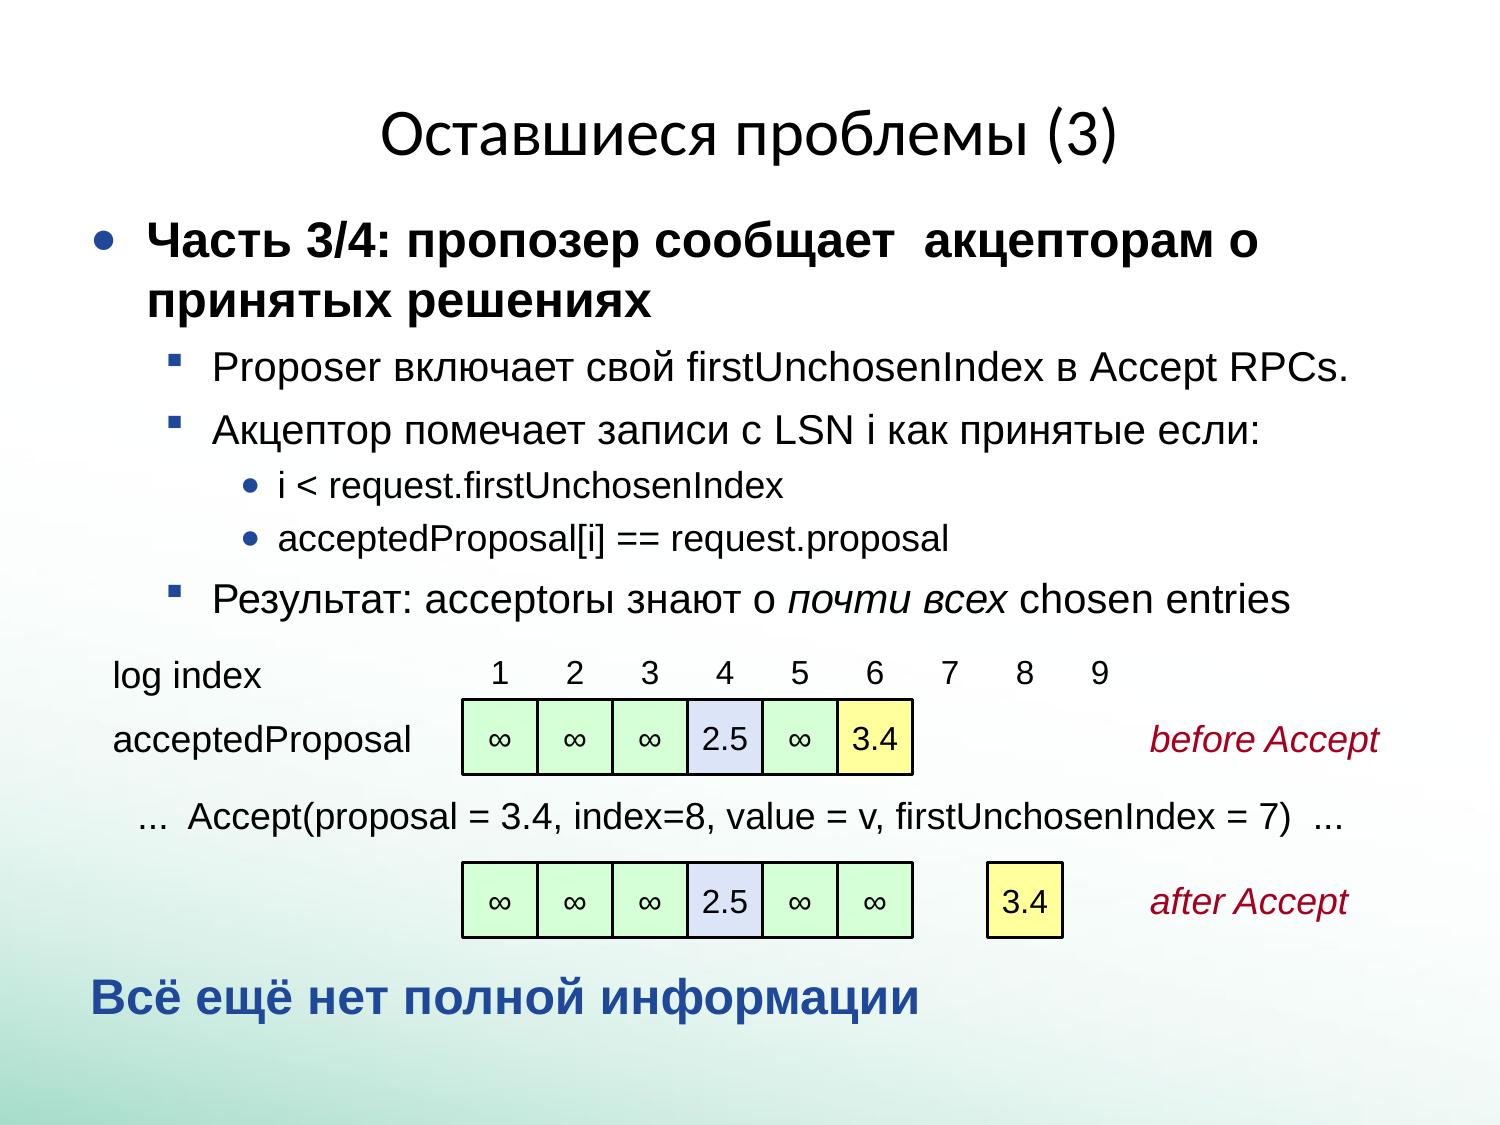

Оставшиеся проблемы (3)
# Часть 3/4: пропозер сообщает акцепторам о принятых решениях
Proposer включает свой firstUnchosenIndex в Accept RPCs.
Акцептор помечает записи с LSN i как принятые если:
i < request.firstUnchosenIndex
acceptedProposal[i] == request.proposal
Результат: acceptorы знают о почти всех chosen entries
Всё ещё нет полной информации
1
2
3
4
5
6
7
8
9
log index
∞
∞
∞
2.5
∞
3.4
acceptedProposal
before Accept
... Accept(proposal = 3.4, index=8, value = v, firstUnchosenIndex = 7) ...
∞
∞
∞
2.5
∞
∞
3.4
after Accept